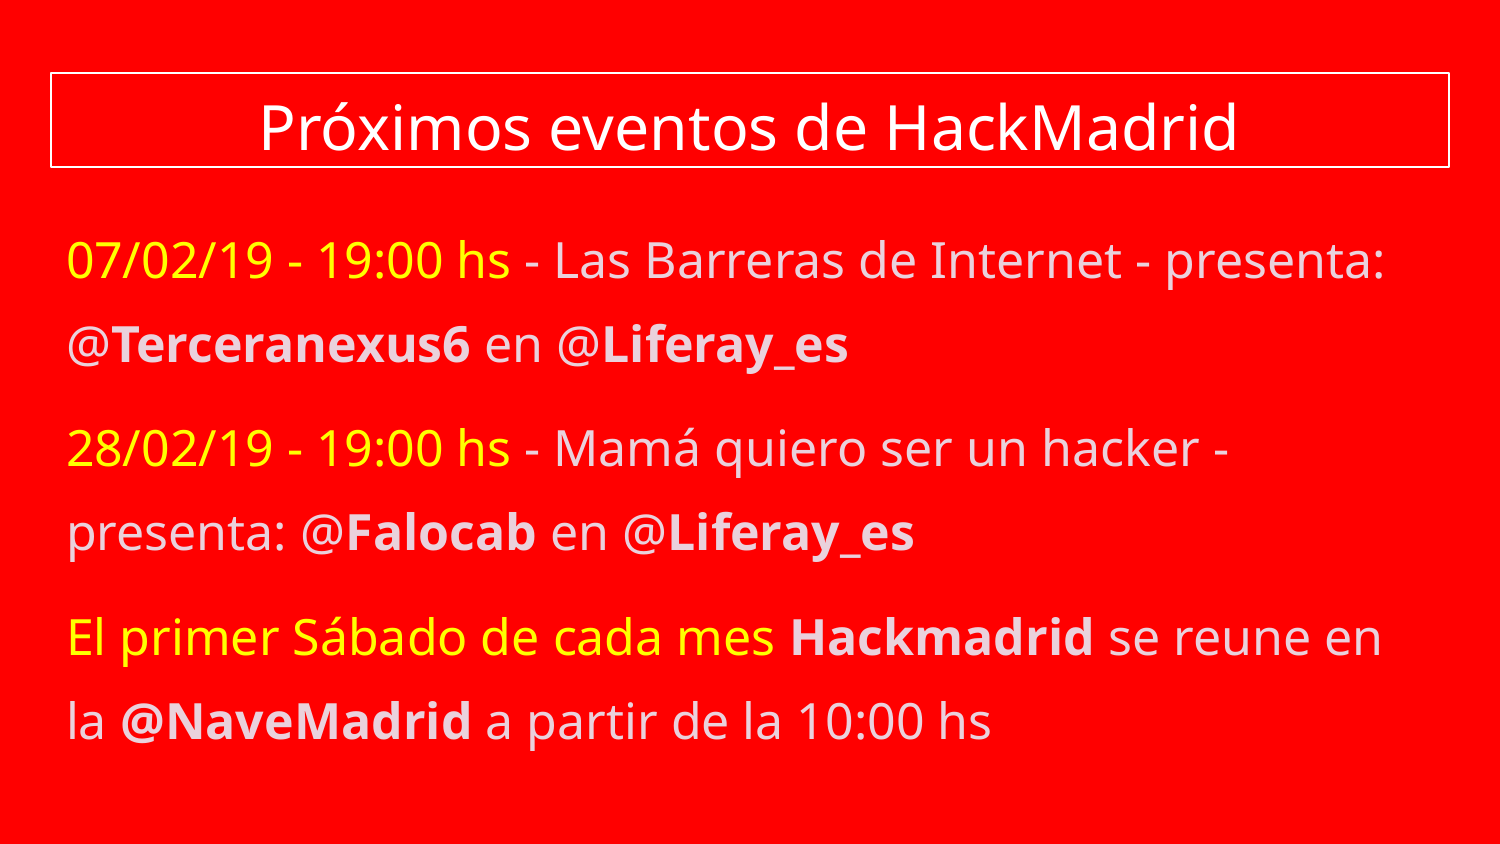

# Próximos eventos de HackMadrid
07/02/19 - 19:00 hs - Las Barreras de Internet - presenta: @Terceranexus6 en @Liferay_es
28/02/19 - 19:00 hs - Mamá quiero ser un hacker - presenta: @Falocab en @Liferay_es
El primer Sábado de cada mes Hackmadrid se reune en la @NaveMadrid a partir de la 10:00 hs